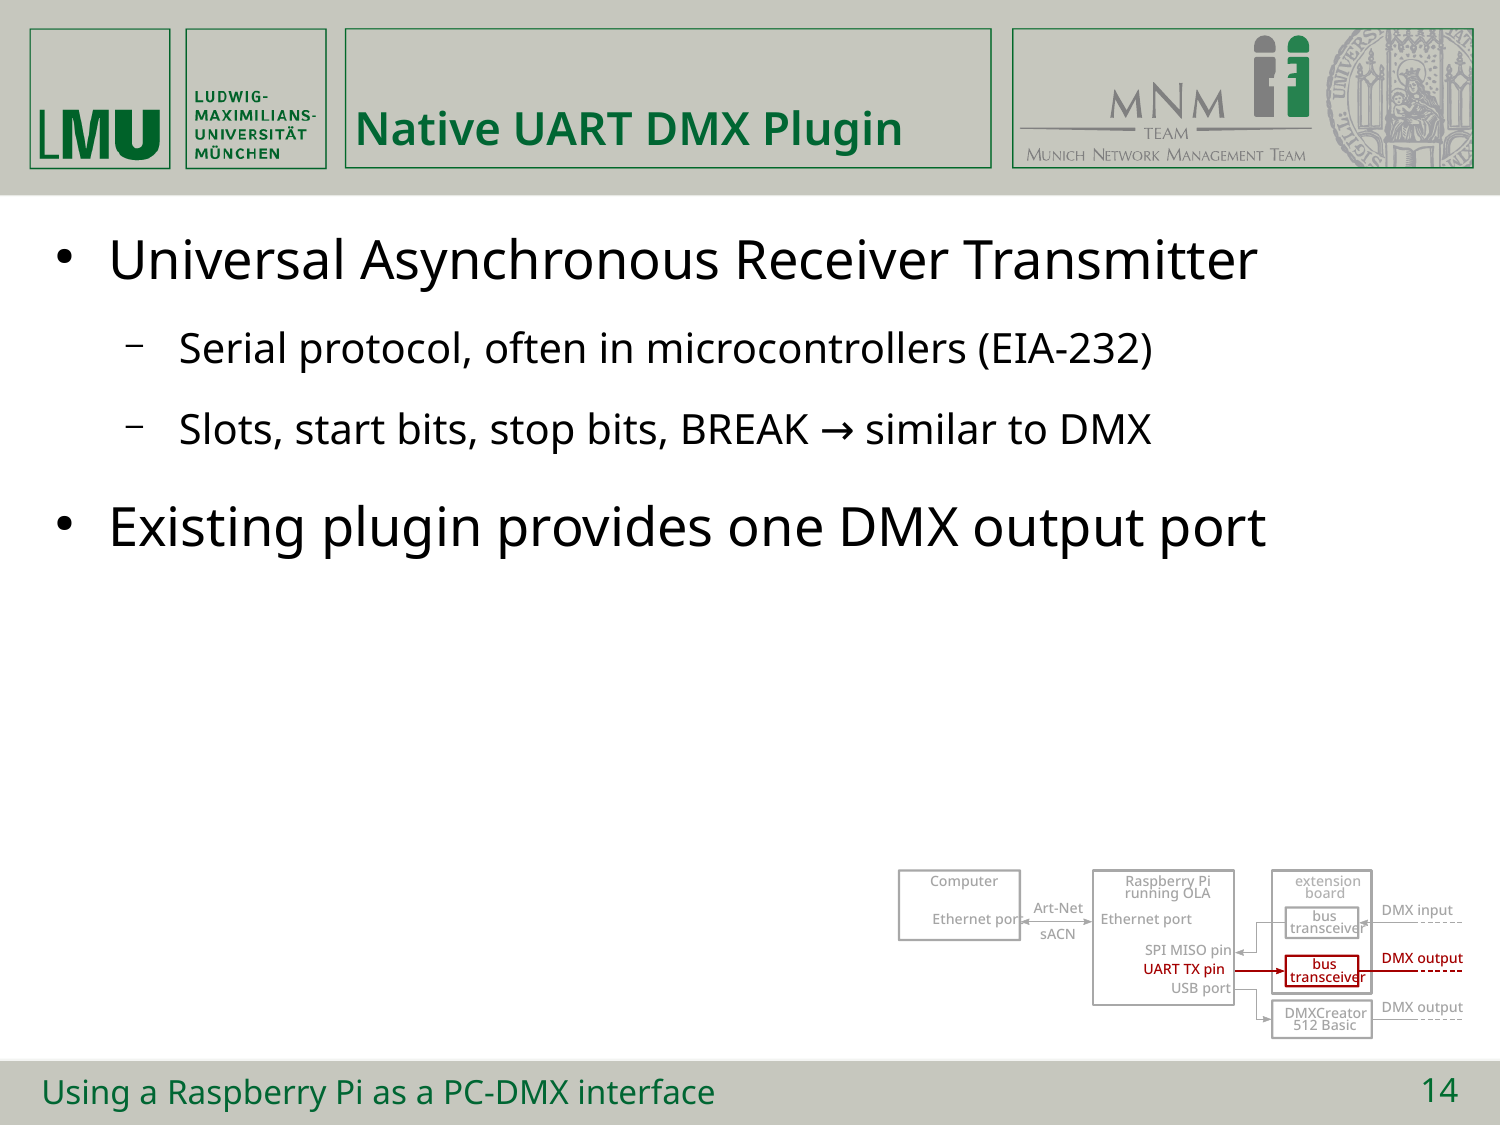

# Native UART DMX Plugin
Universal Asynchronous Receiver Transmitter
Serial protocol, often in microcontrollers (EIA-232)
Slots, start bits, stop bits, BREAK → similar to DMX
Existing plugin provides one DMX output port
PC-DMX interface with Raspberry Pi
14